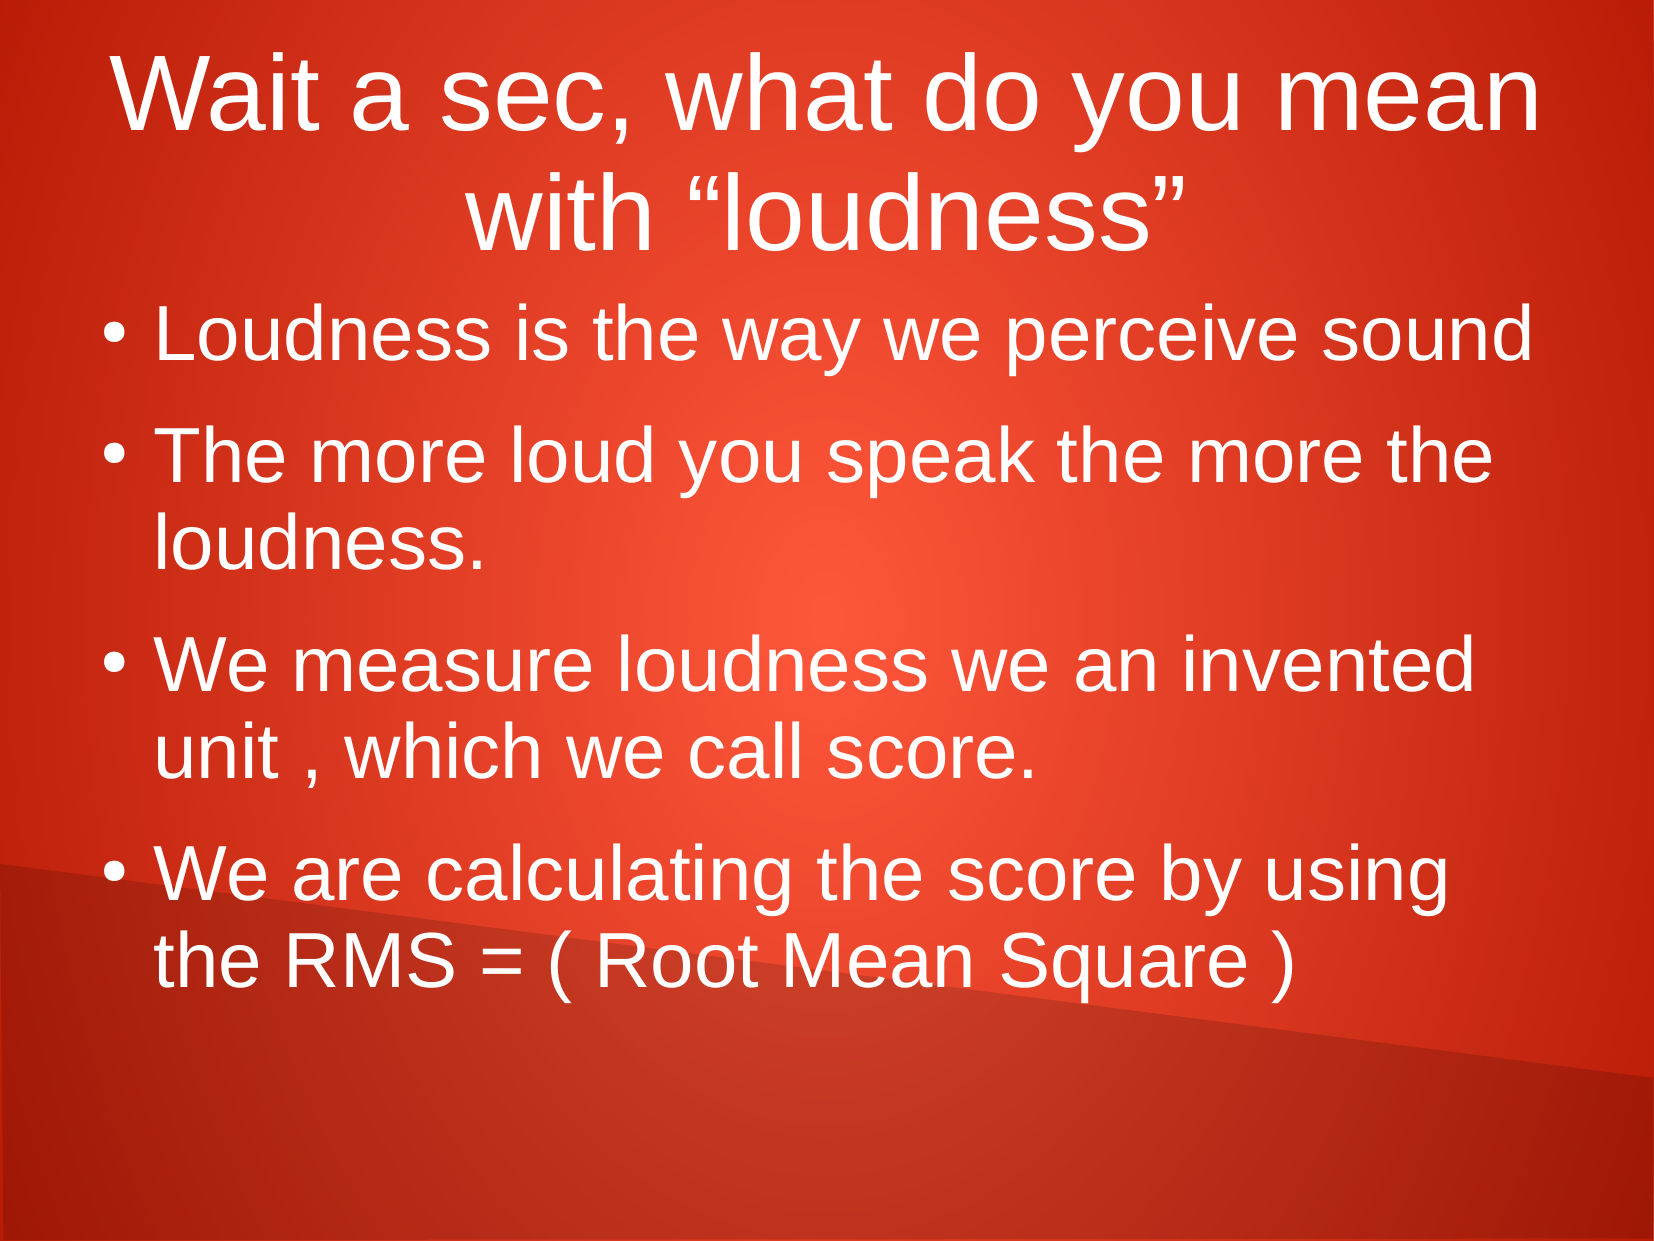

# Wait a sec, what do you mean with “loudness”
Loudness is the way we perceive sound
The more loud you speak the more the loudness.
We measure loudness we an invented unit , which we call score.
We are calculating the score by using the RMS = ( Root Mean Square )